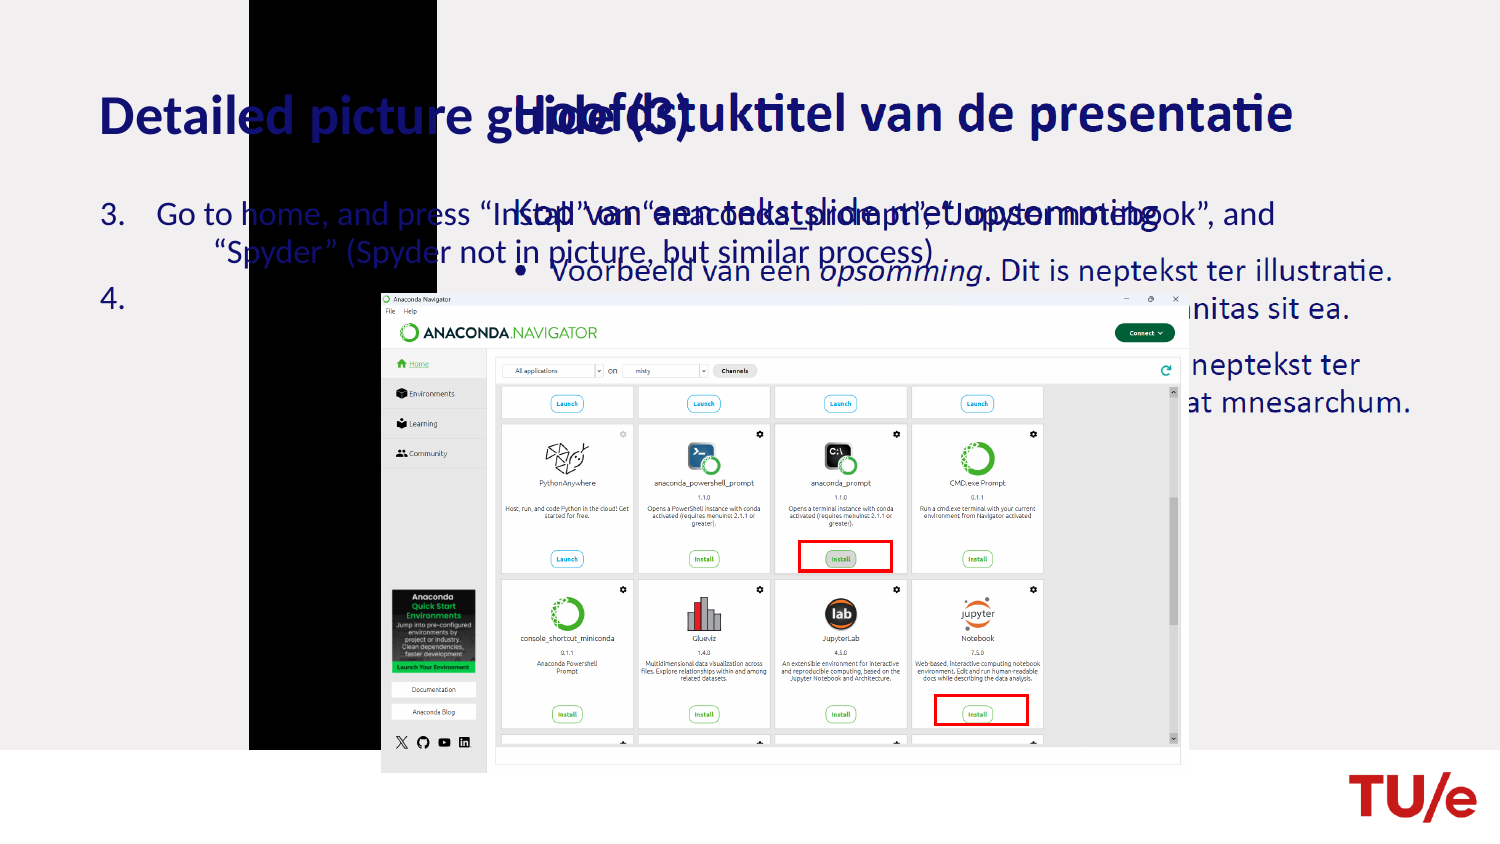

# Detailed picture guide (3)
Go to home, and press “Install” on “anaconda_prompt”, “Jupyter notebook”, and “Spyder” (Spyder not in picture, but similar process)